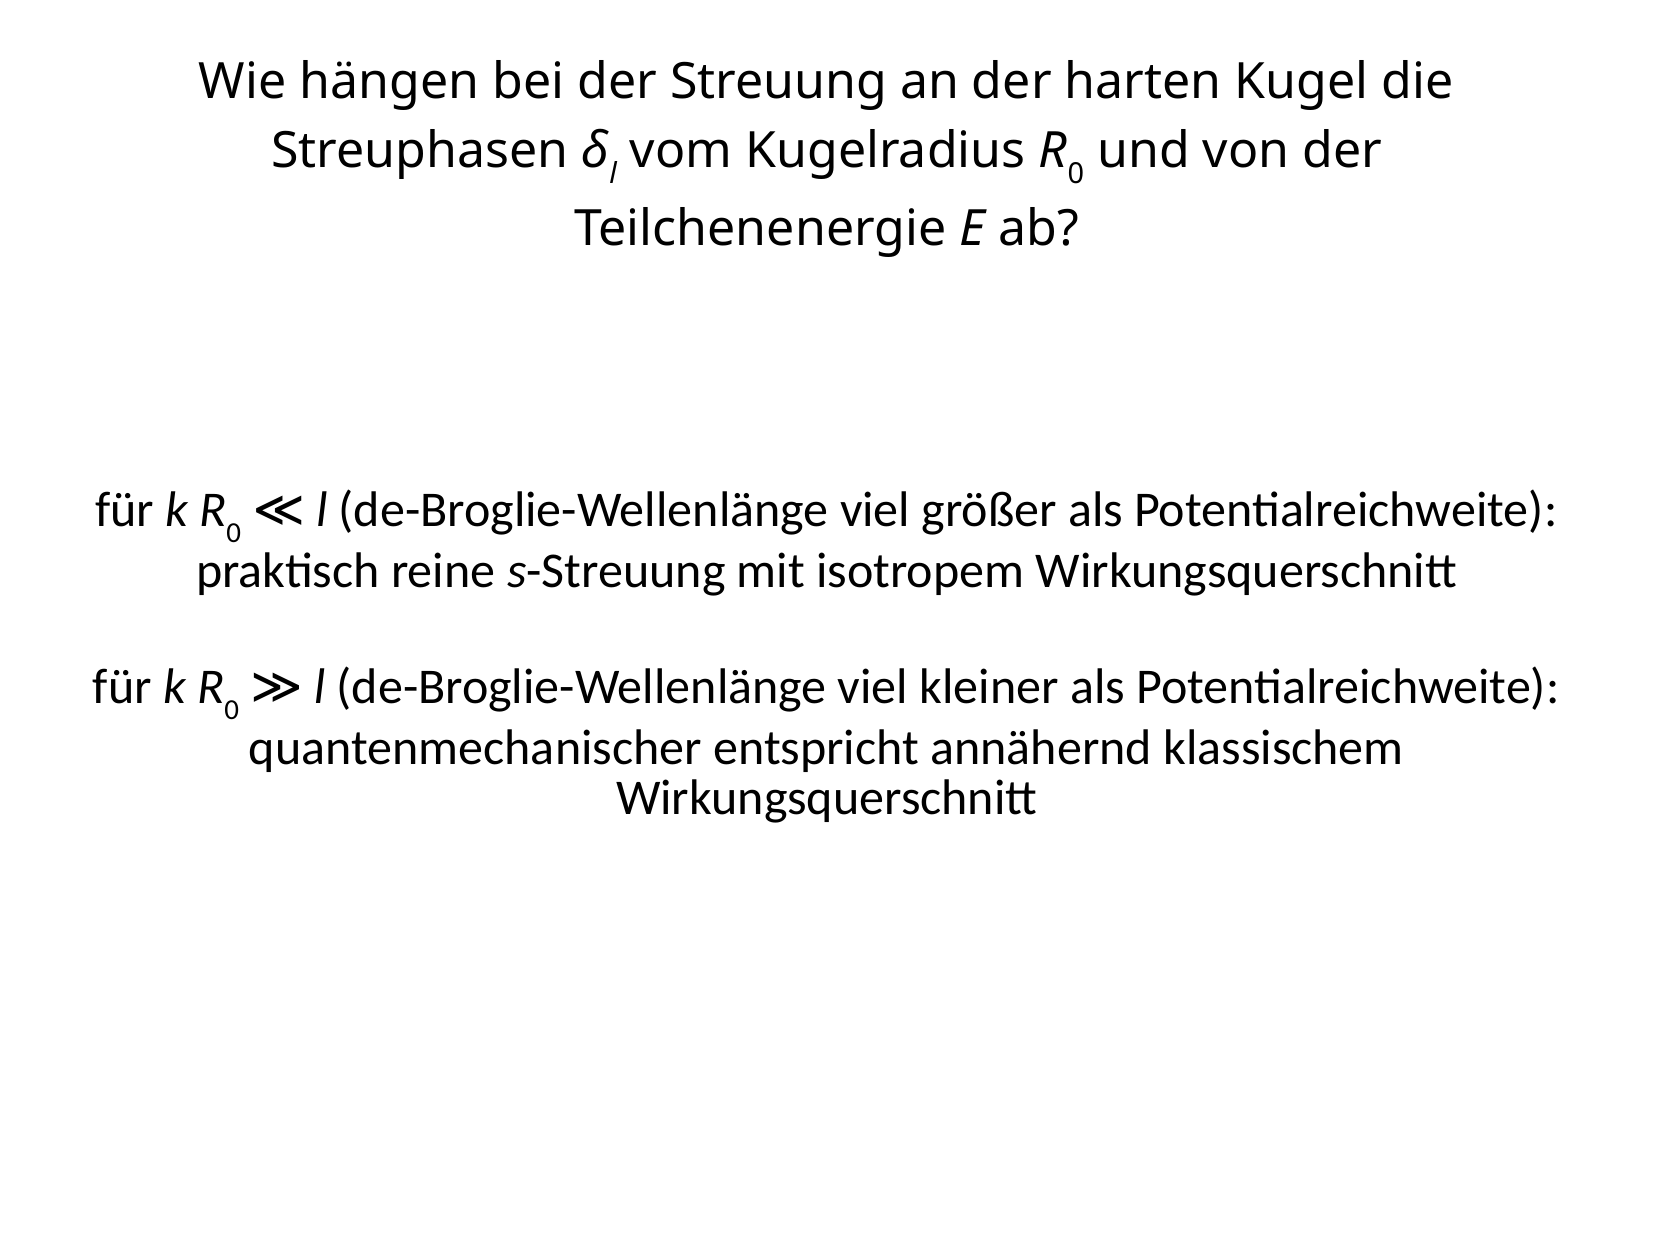

# Wie hängen bei der Streuung an der harten Kugel die Streuphasen δl vom Kugelradius R0 und von der Teilchenenergie E ab?
für k R0 ≪ l (de-Broglie-Wellenlänge viel größer als Potentialreichweite):
praktisch reine s-Streuung mit isotropem Wirkungsquerschnitt
für k R0 ≫ l (de-Broglie-Wellenlänge viel kleiner als Potentialreichweite):
quantenmechanischer entspricht annähernd klassischem Wirkungsquerschnitt